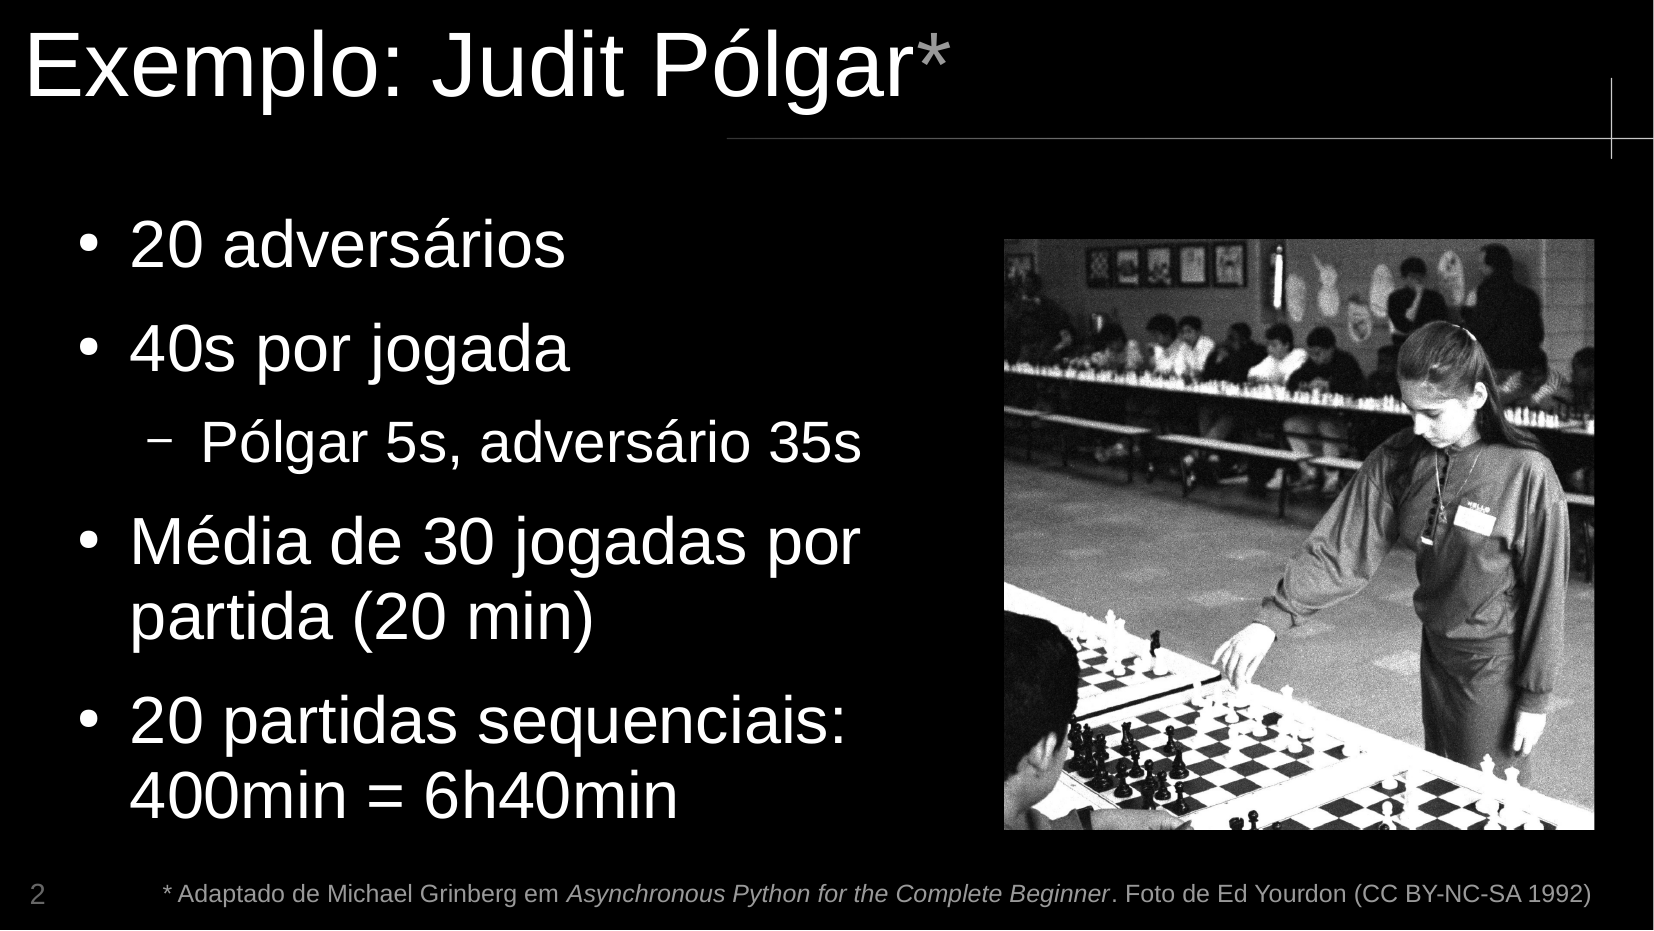

# Exemplo: Judit Pólgar*
20 adversários
40s por jogada
Pólgar 5s, adversário 35s
Média de 30 jogadas por partida (20 min)
20 partidas sequenciais:
400min = 6h40min
* Adaptado de Michael Grinberg em Asynchronous Python for the Complete Beginner. Foto de Ed Yourdon (CC BY-NC-SA 1992)
2